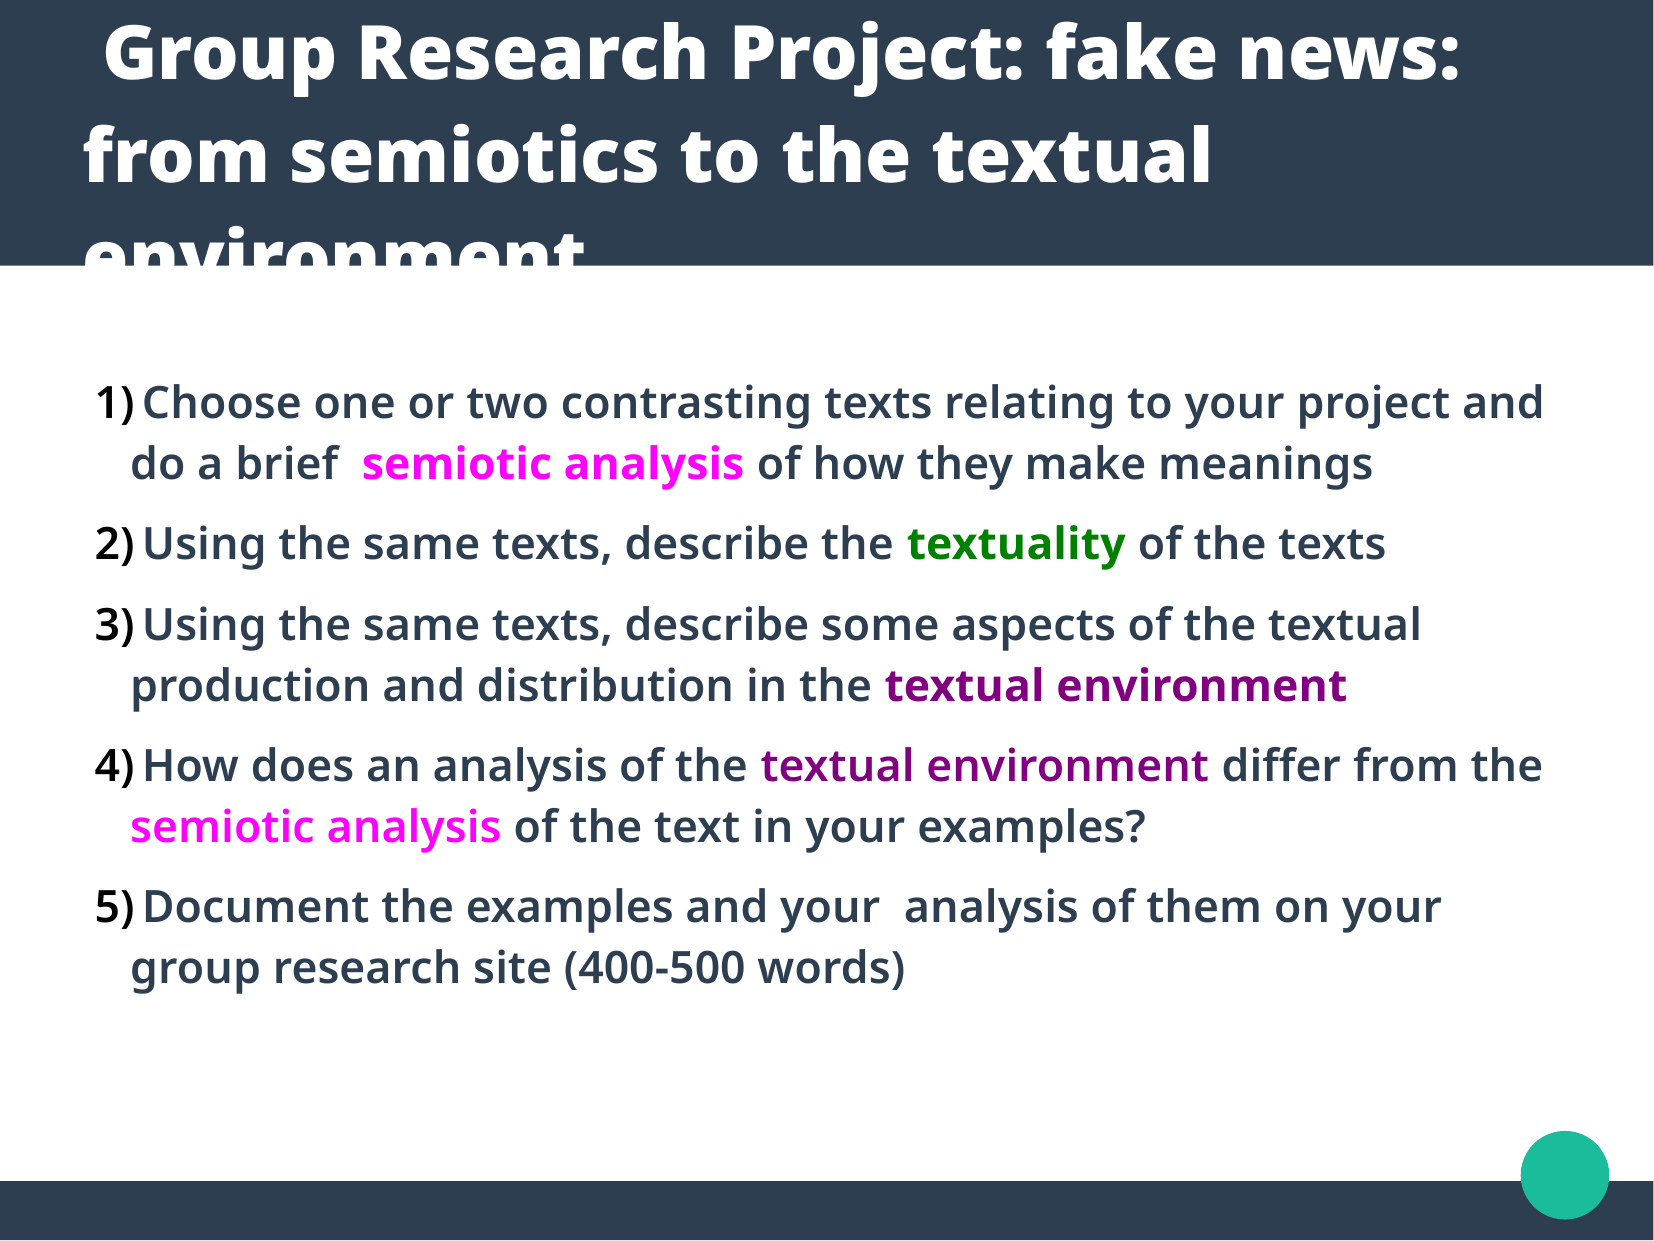

# Group Research Project: fake news: from semiotics to the textual environment
 Choose one or two contrasting texts relating to your project and do a brief semiotic analysis of how they make meanings
 Using the same texts, describe the textuality of the texts
 Using the same texts, describe some aspects of the textual production and distribution in the textual environment
 How does an analysis of the textual environment differ from the semiotic analysis of the text in your examples?
 Document the examples and your analysis of them on your group research site (400-500 words)